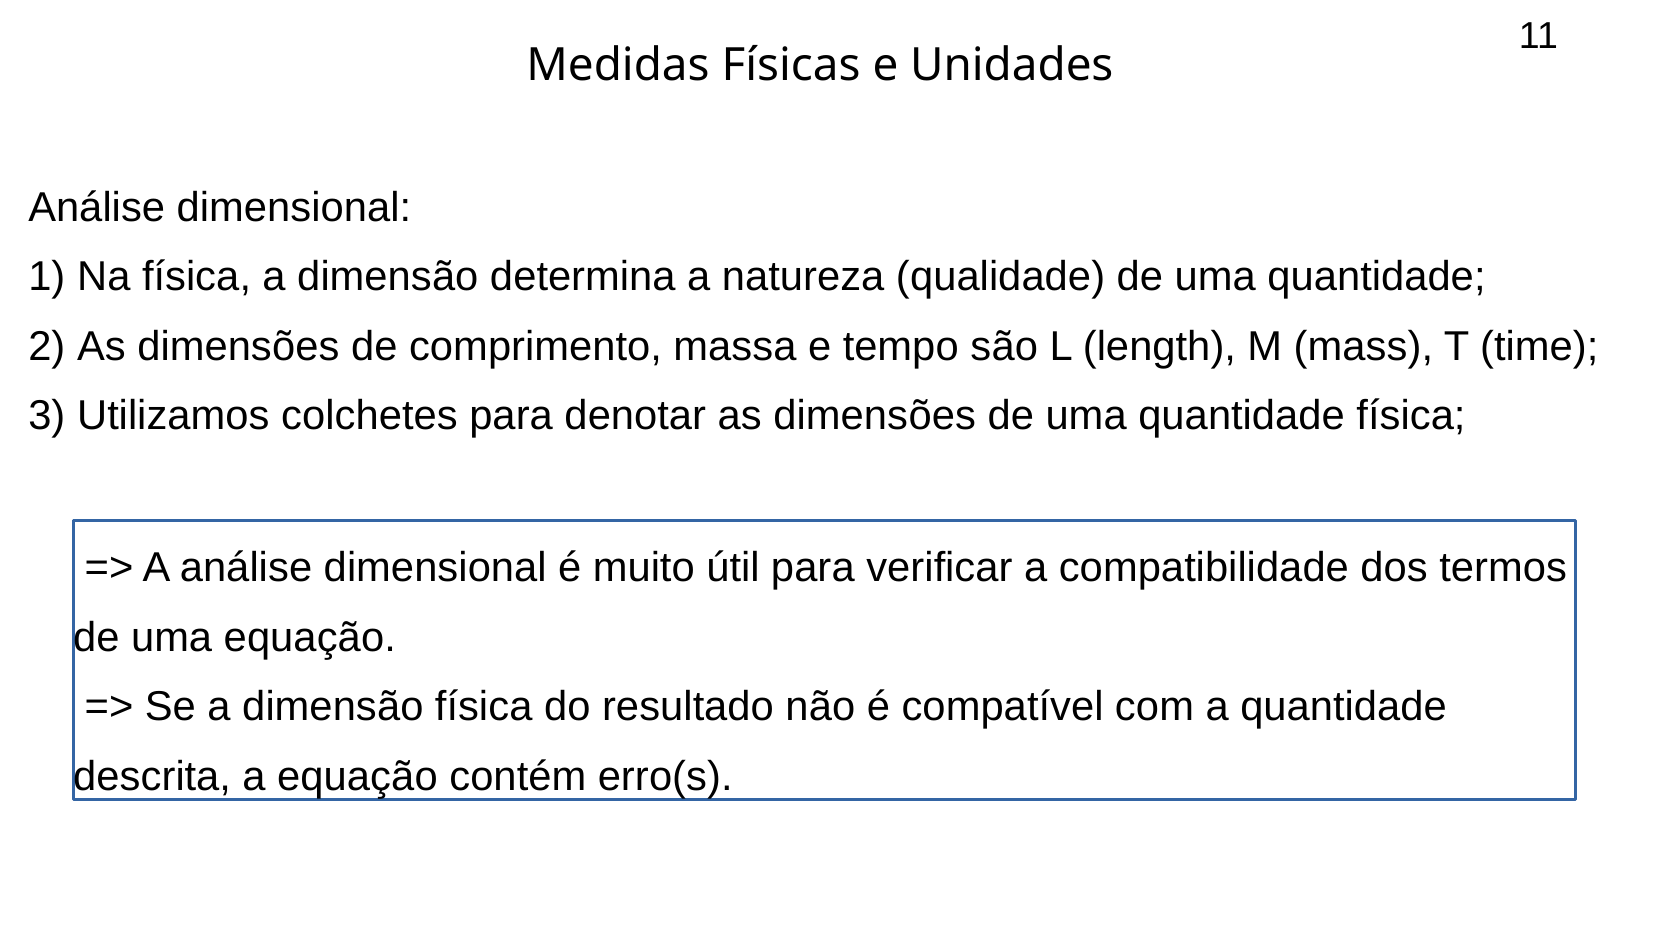

Medidas Físicas e Unidades
Análise dimensional:
 Na física, a dimensão determina a natureza (qualidade) de uma quantidade;
 As dimensões de comprimento, massa e tempo são L (length), M (mass), T (time);
 Utilizamos colchetes para denotar as dimensões de uma quantidade física;
 => A análise dimensional é muito útil para verificar a compatibilidade dos termos de uma equação.
 => Se a dimensão física do resultado não é compatível com a quantidade descrita, a equação contém erro(s).